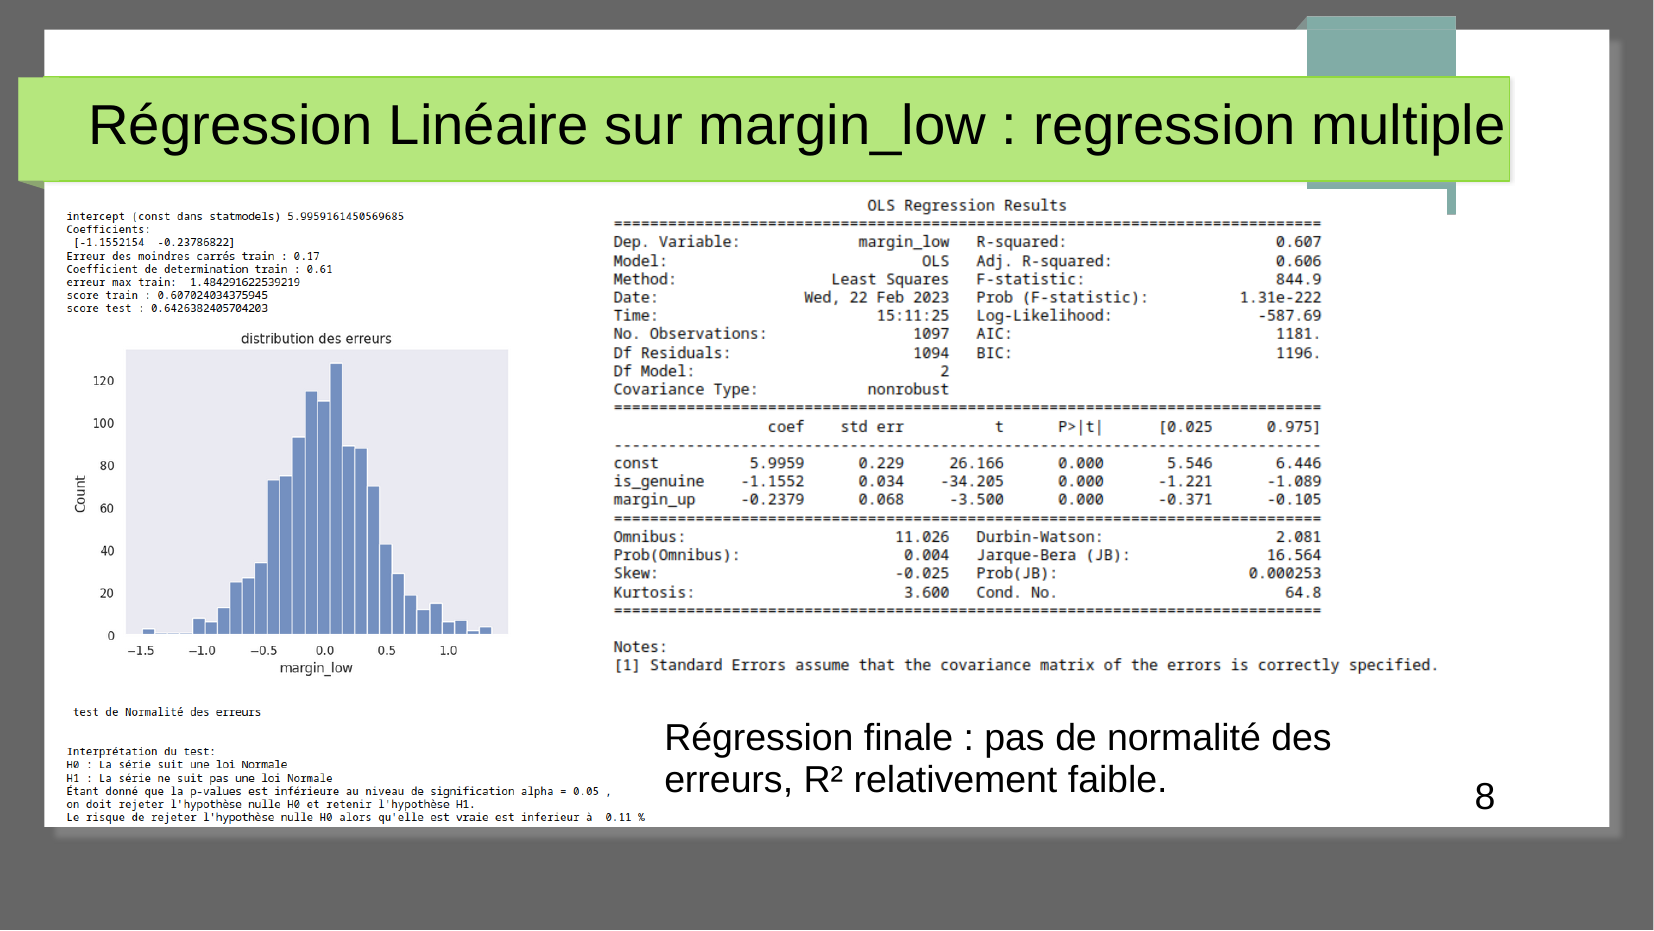

# Régression Linéaire sur margin_low : regression multiple
Régression finale : pas de normalité des erreurs, R² relativement faible.